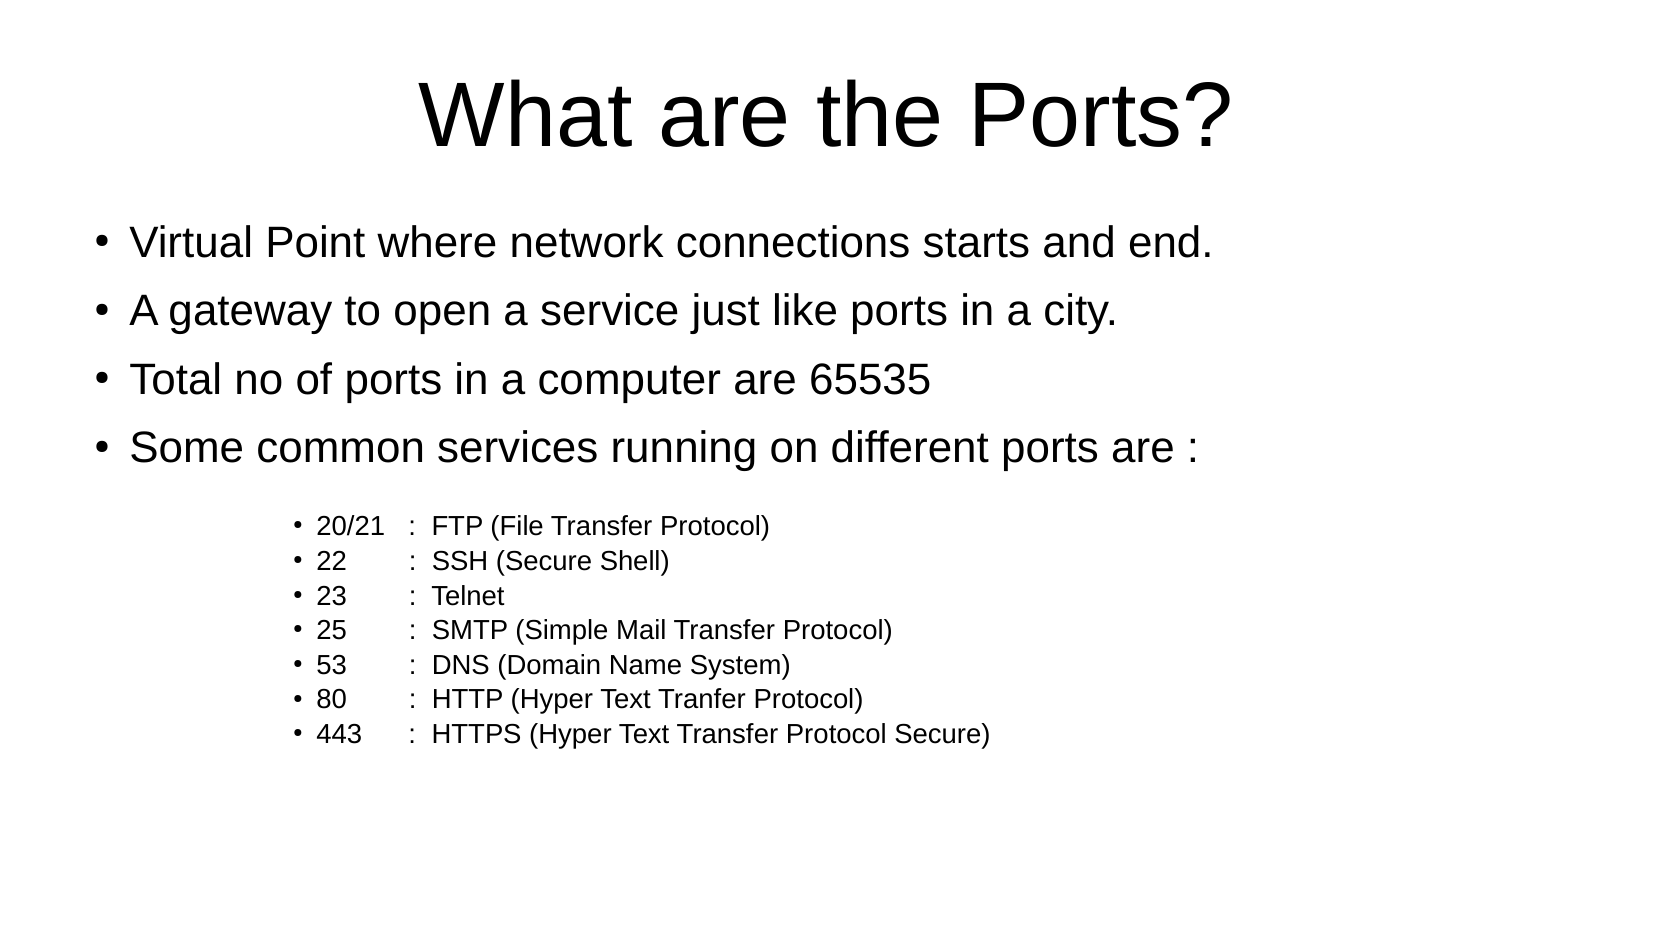

# What are the Ports?
Virtual Point where network connections starts and end.
A gateway to open a service just like ports in a city.
Total no of ports in a computer are 65535
Some common services running on different ports are :
20/21 : FTP (File Transfer Protocol)
22 : SSH (Secure Shell)
23 : Telnet
25 : SMTP (Simple Mail Transfer Protocol)
53 : DNS (Domain Name System)
80 : HTTP (Hyper Text Tranfer Protocol)
443 : HTTPS (Hyper Text Transfer Protocol Secure)